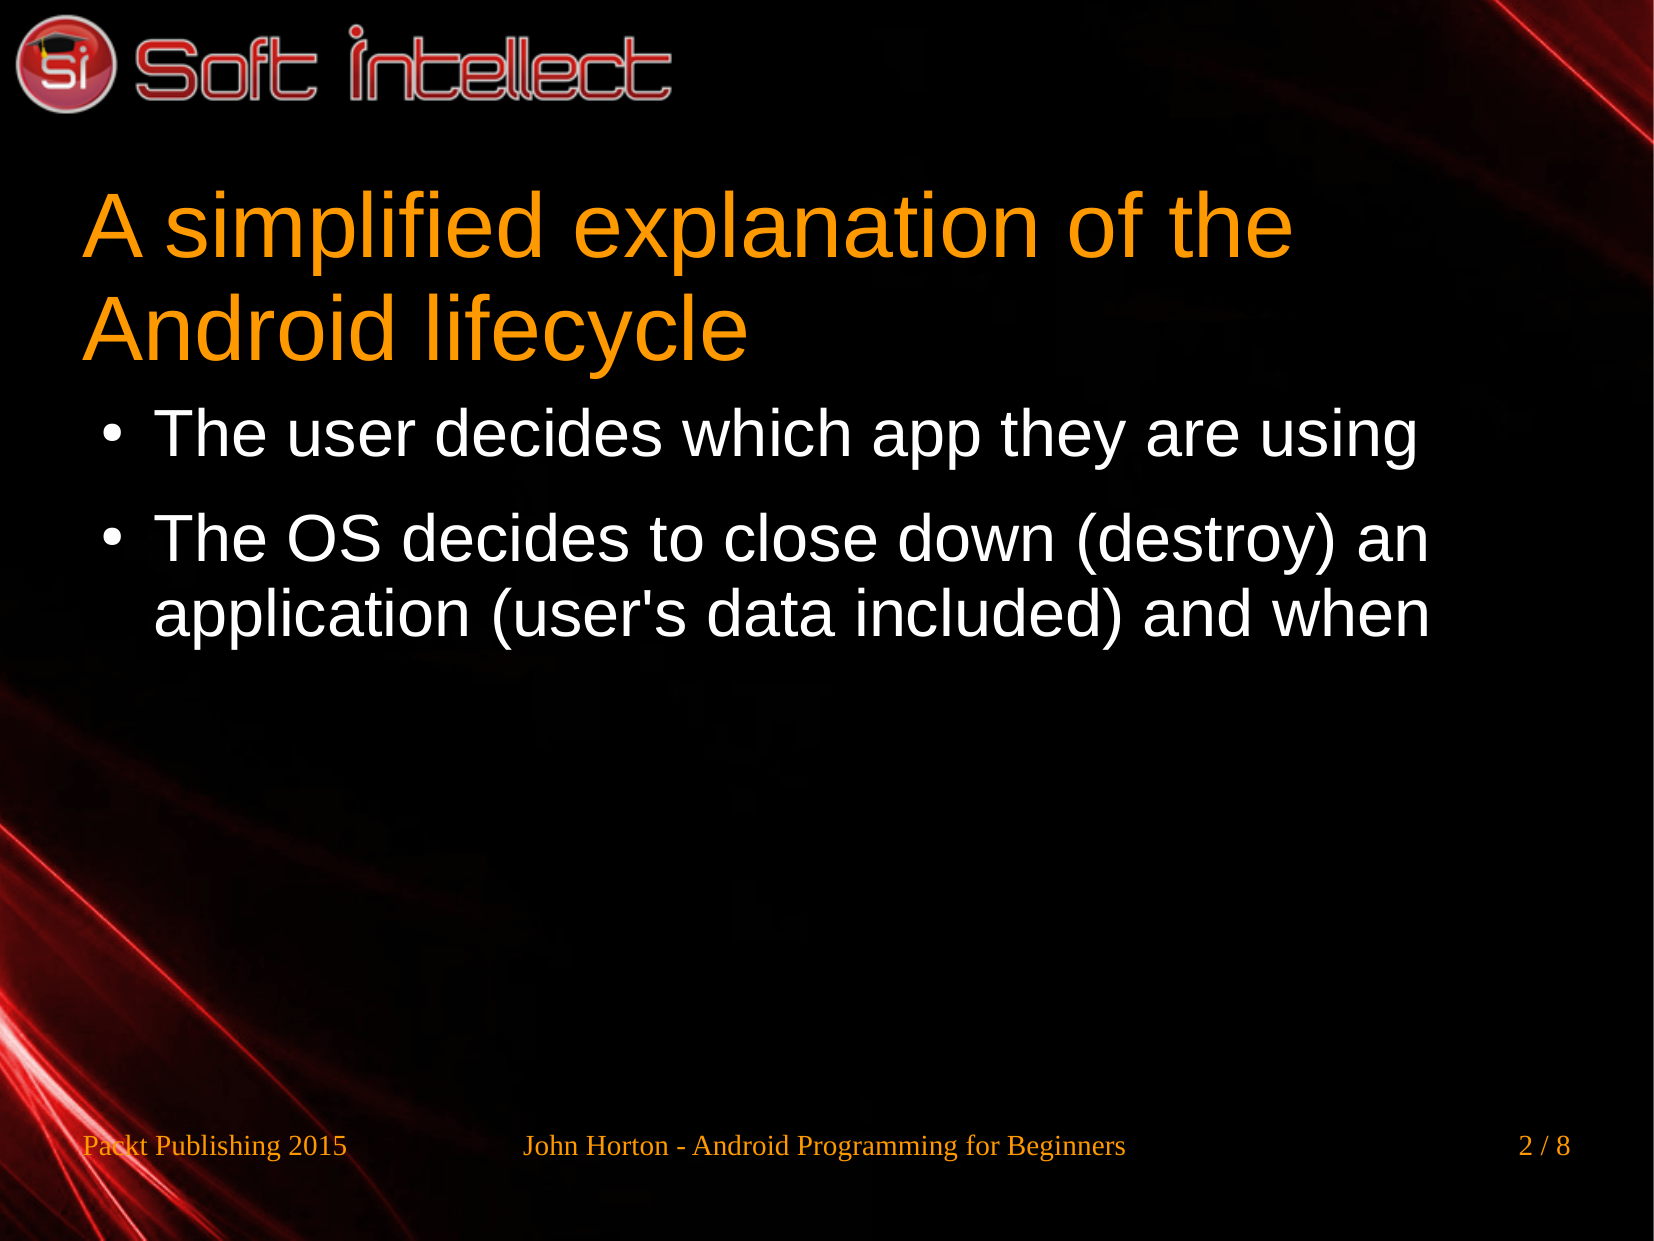

# A simplified explanation of the
Android lifecycle
Тhe user decides which app they are using
Тhe OS decides to close down (destroy) an application (user's data included) and when
Packt Publishing 2015
John Horton - Android Programming for Beginners
2